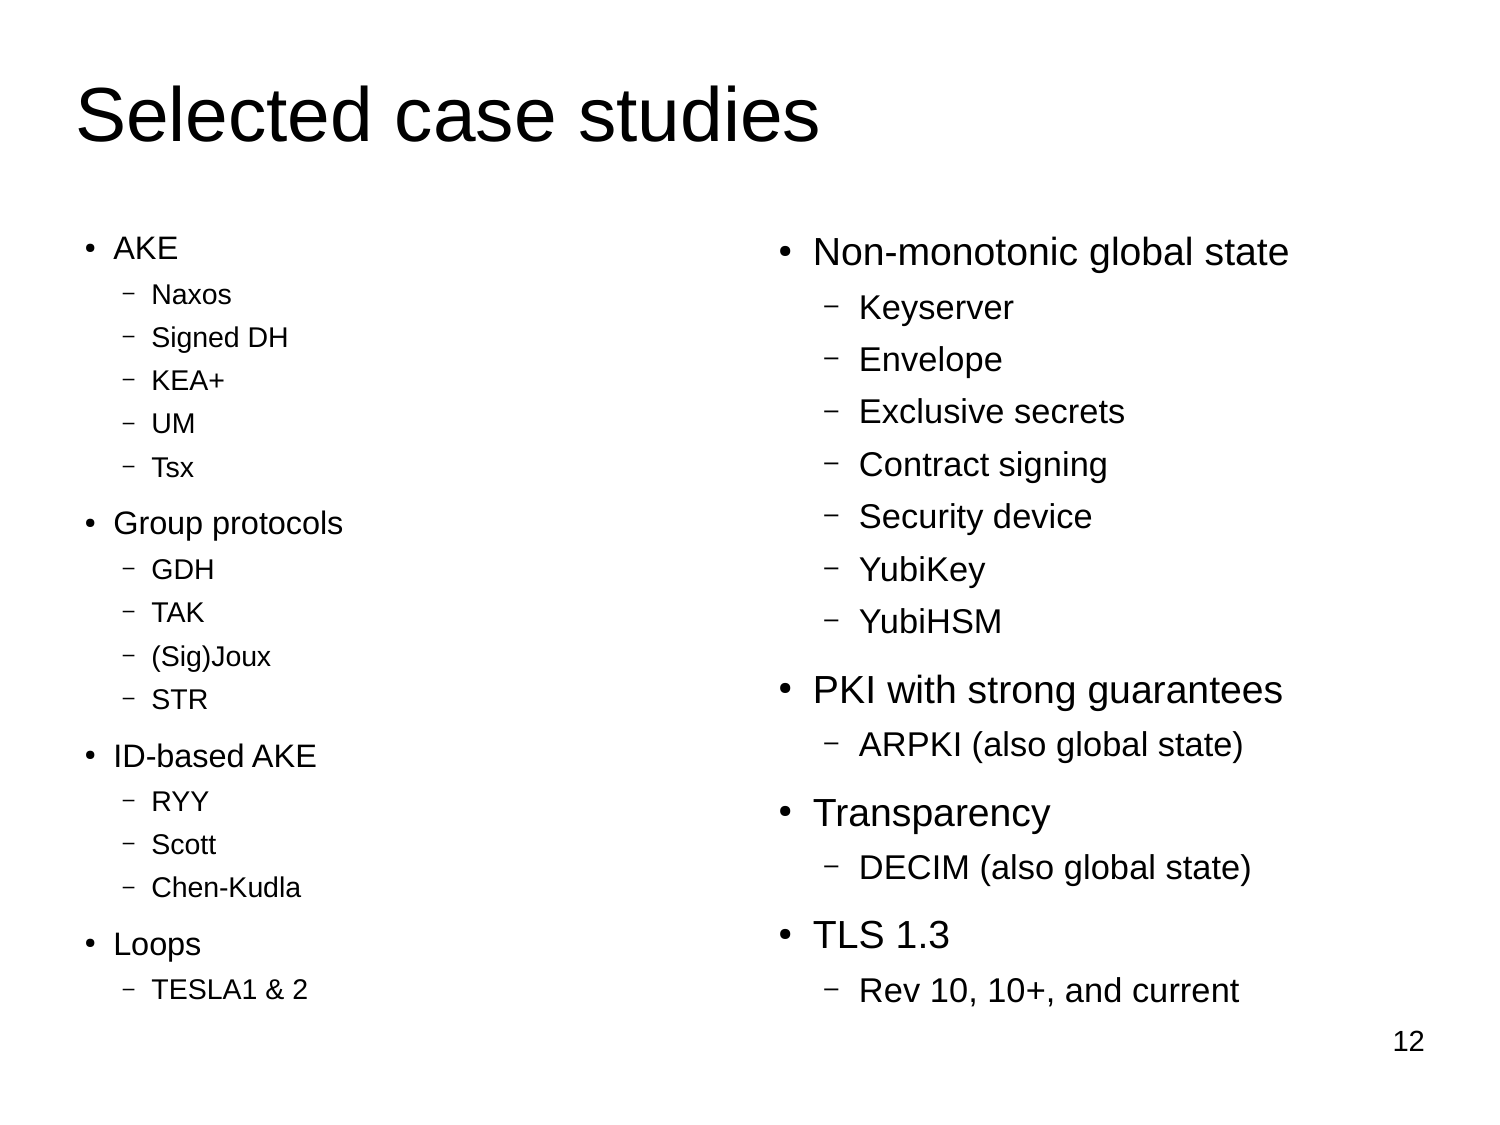

# Selected case studies
AKE
Naxos
Signed DH
KEA+
UM
Tsx
Group protocols
GDH
TAK
(Sig)Joux
STR
ID-based AKE
RYY
Scott
Chen-Kudla
Loops
TESLA1 & 2
Non-monotonic global state
Keyserver
Envelope
Exclusive secrets
Contract signing
Security device
YubiKey
YubiHSM
PKI with strong guarantees
ARPKI (also global state)
Transparency
DECIM (also global state)
TLS 1.3
Rev 10, 10+, and current
12